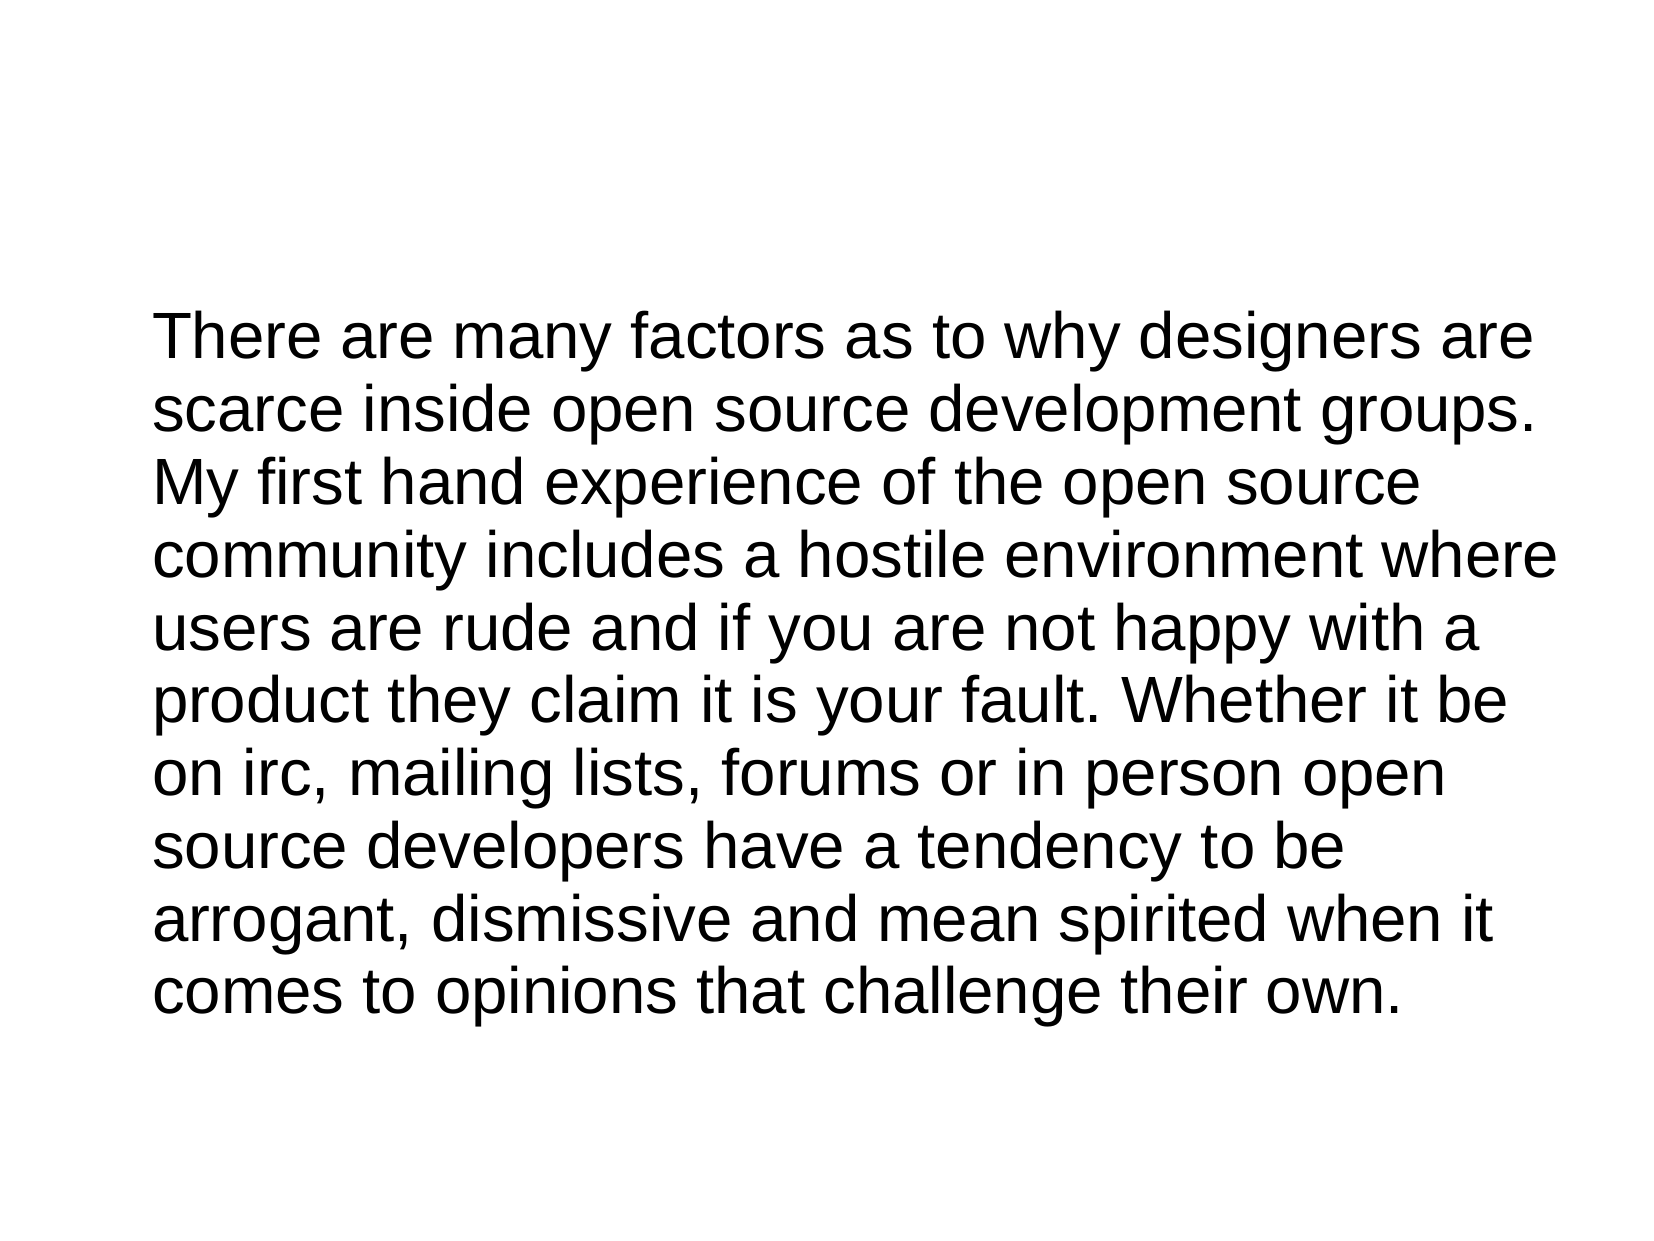

# There are many factors as to why designers are scarce inside open source development groups. My first hand experience of the open source community includes a hostile environment where users are rude and if you are not happy with a product they claim it is your fault. Whether it be on irc, mailing lists, forums or in person open source developers have a tendency to be arrogant, dismissive and mean spirited when it comes to opinions that challenge their own.